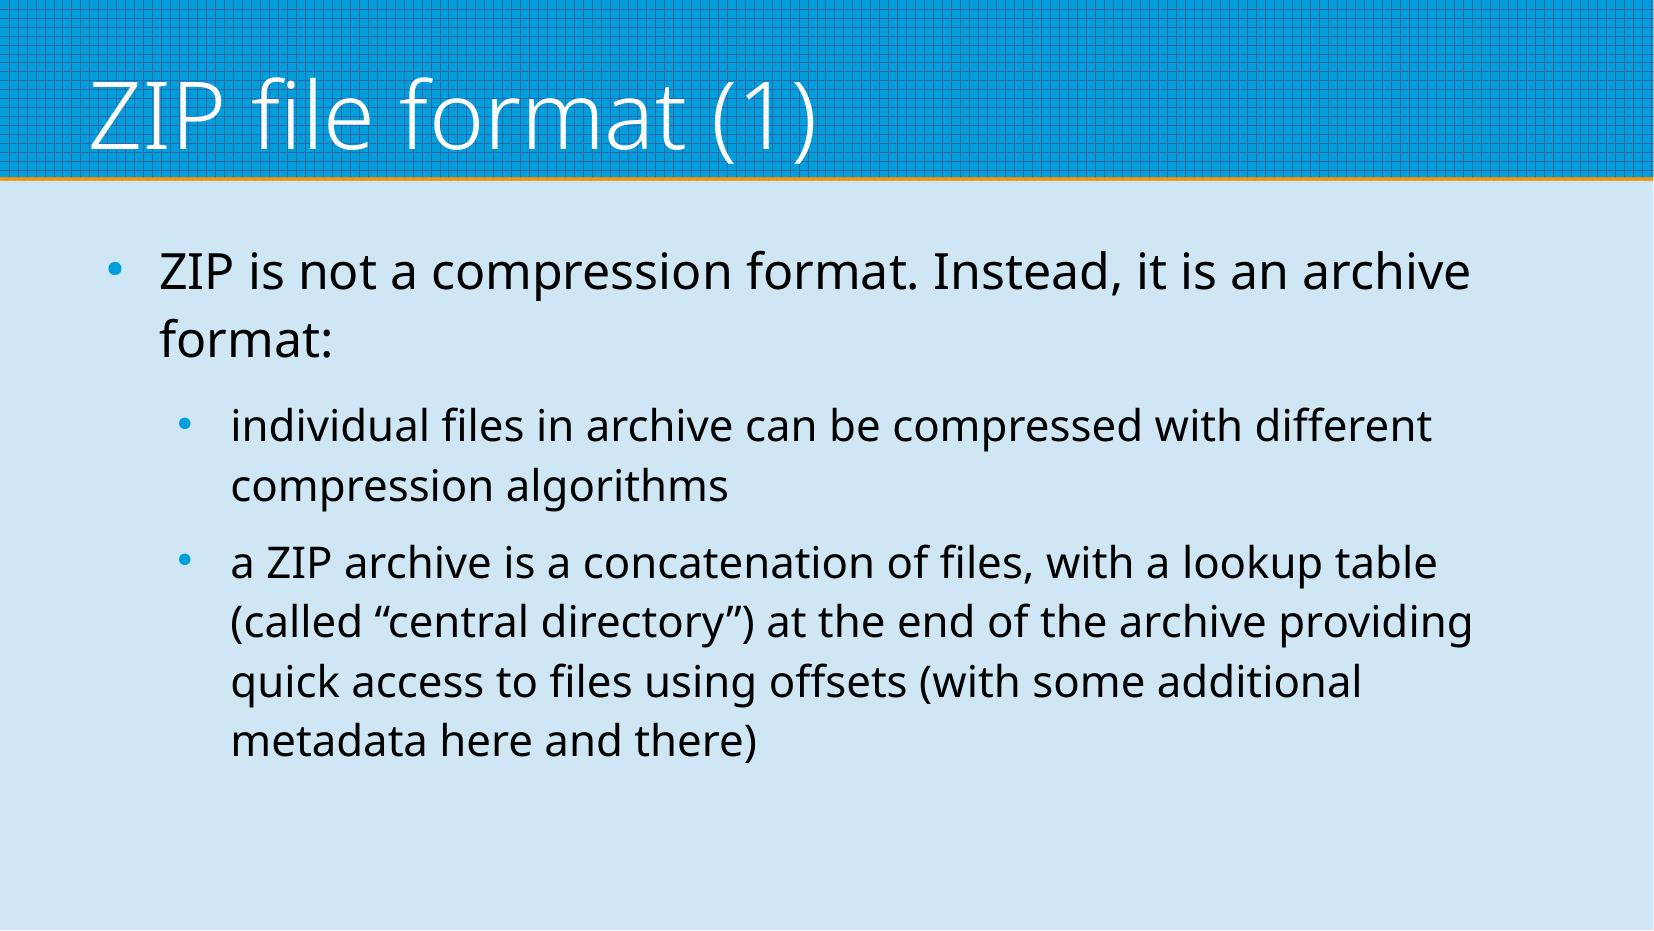

# ZIP file format (1)
ZIP is not a compression format. Instead, it is an archive format:
individual files in archive can be compressed with different compression algorithms
a ZIP archive is a concatenation of files, with a lookup table (called “central directory”) at the end of the archive providing quick access to files using offsets (with some additional metadata here and there)